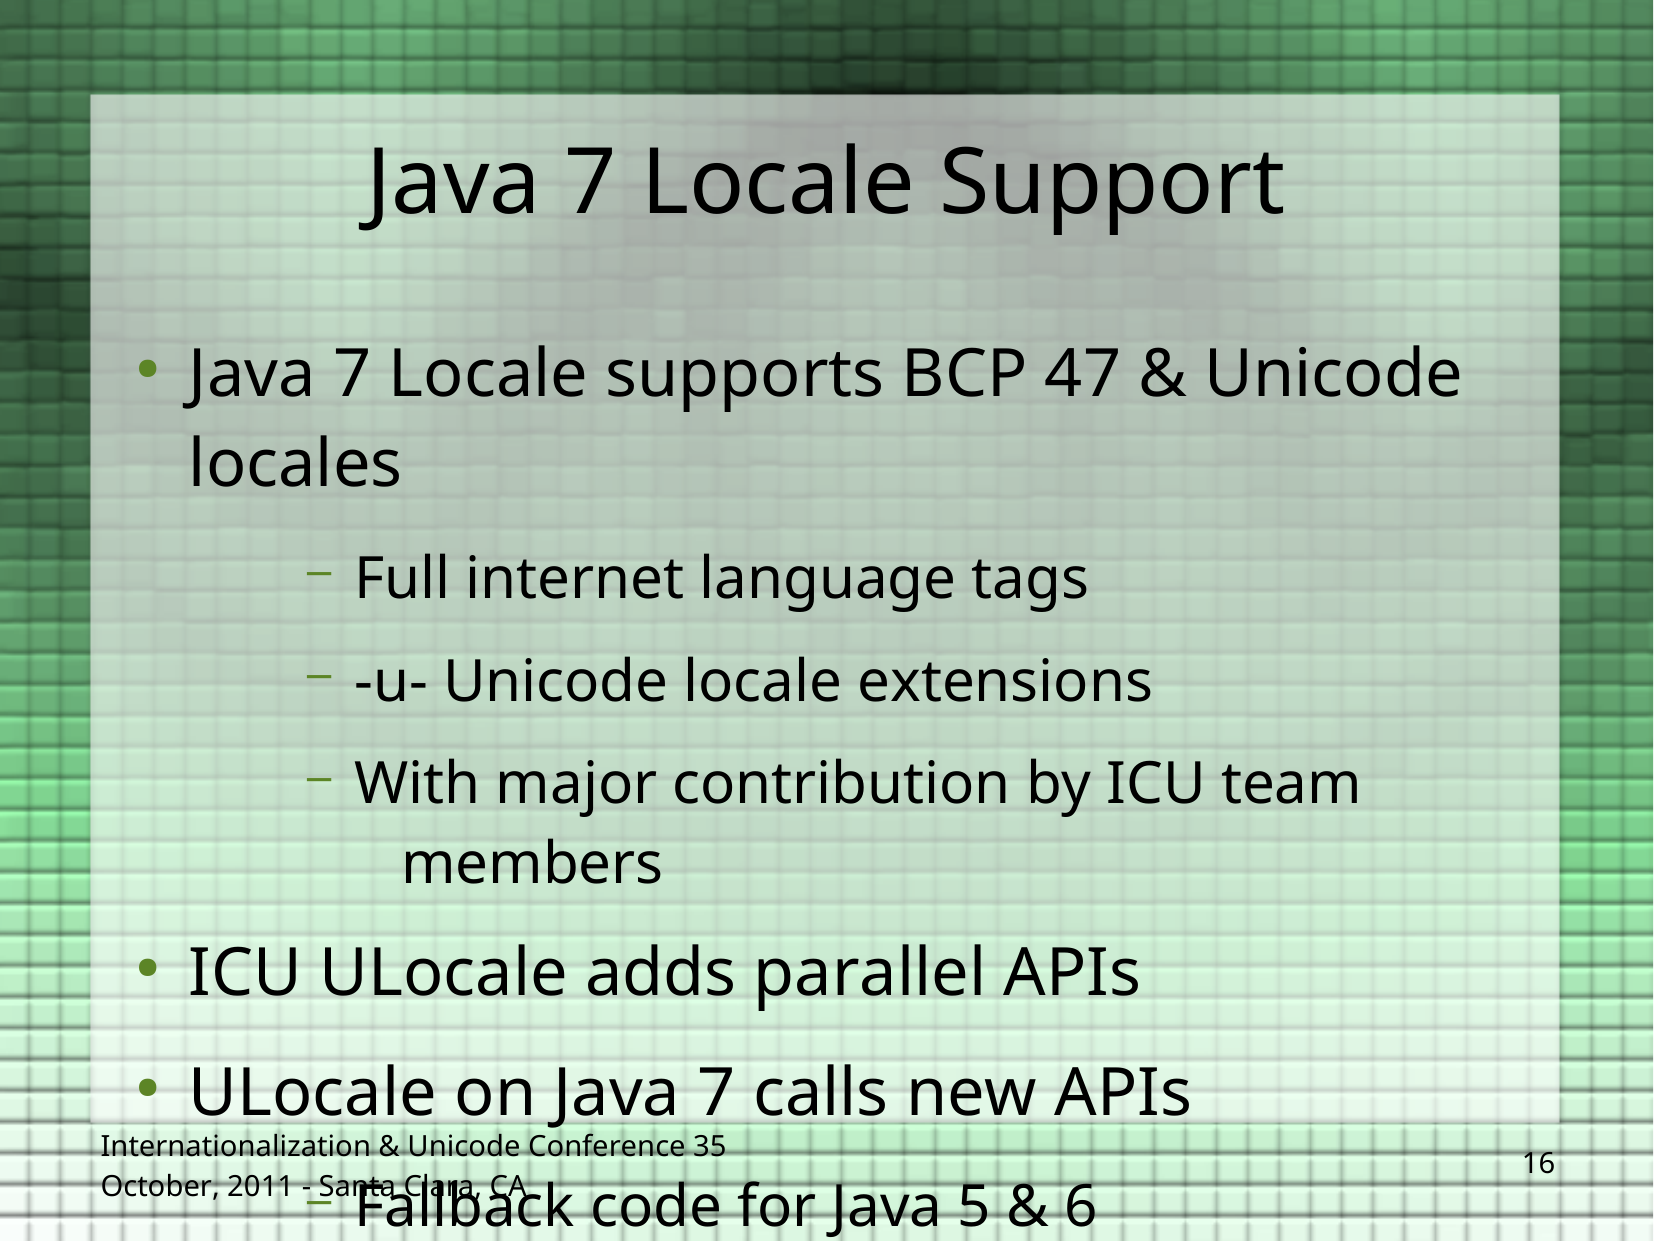

# Java 7 Locale Support
Java 7 Locale supports BCP 47 & Unicode locales
Full internet language tags
-u- Unicode locale extensions
With major contribution by ICU team members
ICU ULocale adds parallel APIs
ULocale on Java 7 calls new APIs
Fallback code for Java 5 & 6